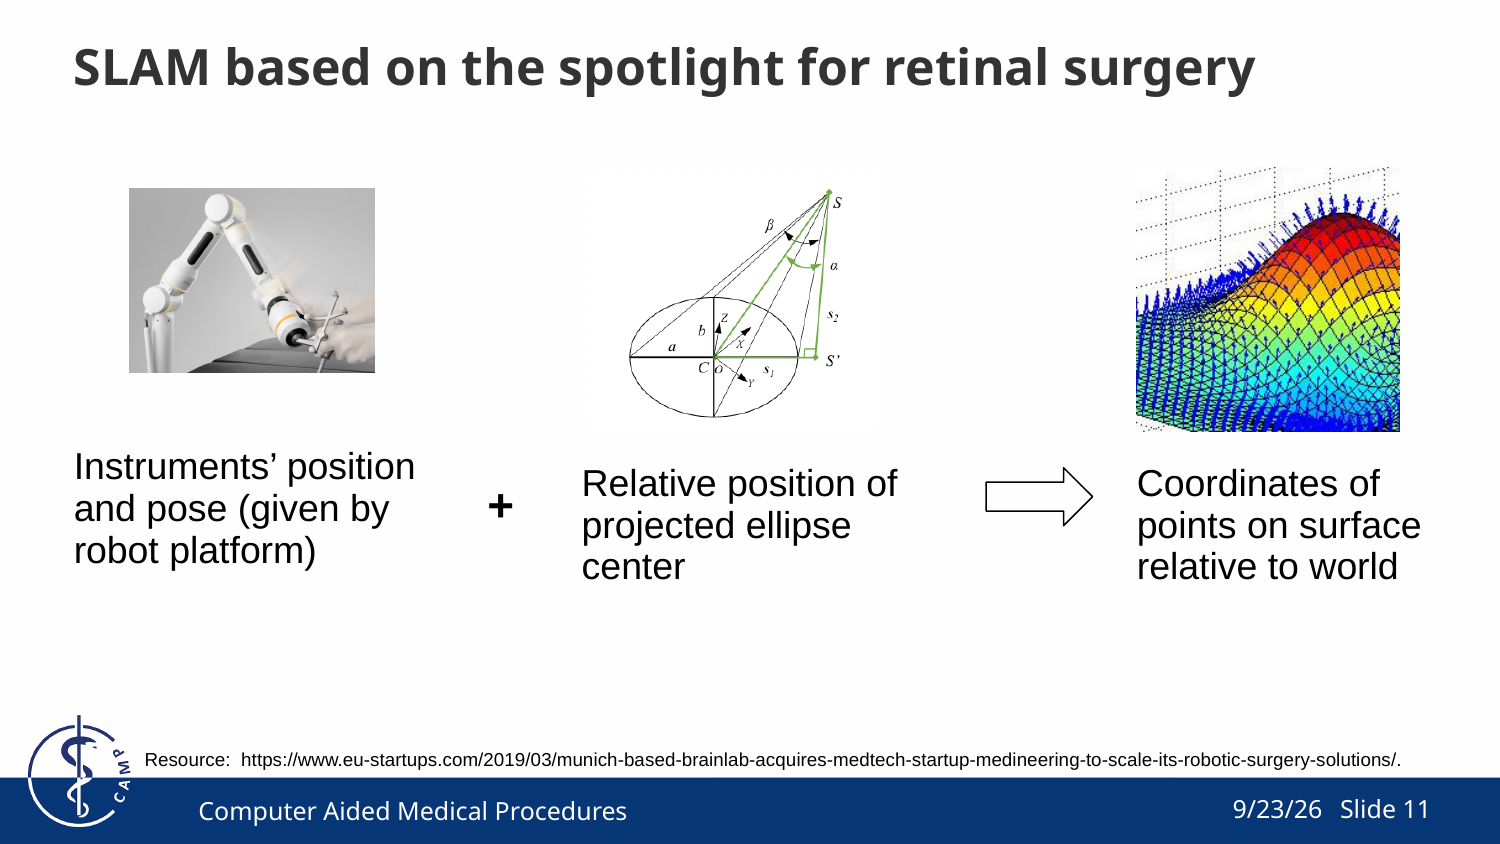

# SLAM based on the spotlight for retinal surgery
Instruments’ position and pose (given by robot platform)
Relative position of projected ellipse center
Coordinates of points on surface relative to world
+
Resource: https://www.eu-startups.com/2019/03/munich-based-brainlab-acquires-medtech-startup-medineering-to-scale-its-robotic-surgery-solutions/.
Computer Aided Medical Procedures
Slide